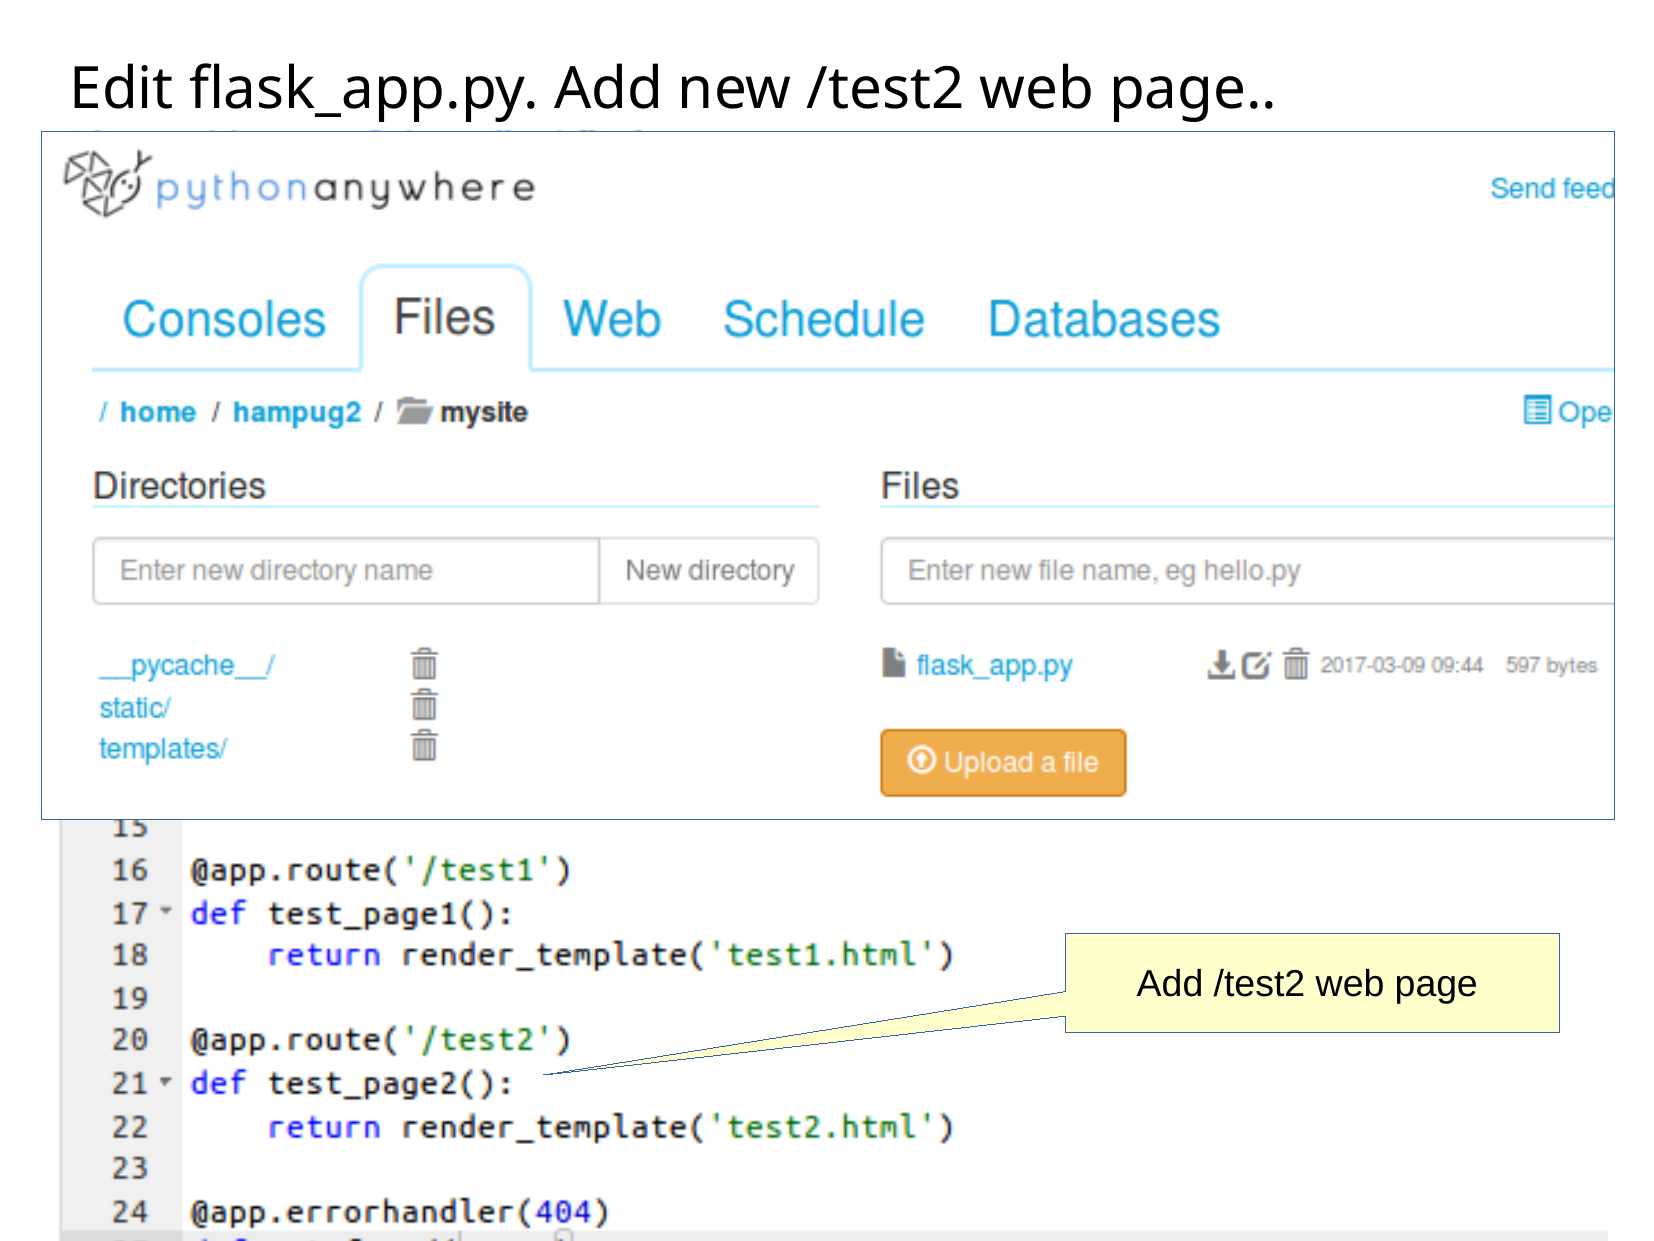

Edit flask_app.py. Add new /test2 web page..
Add /test2 web page